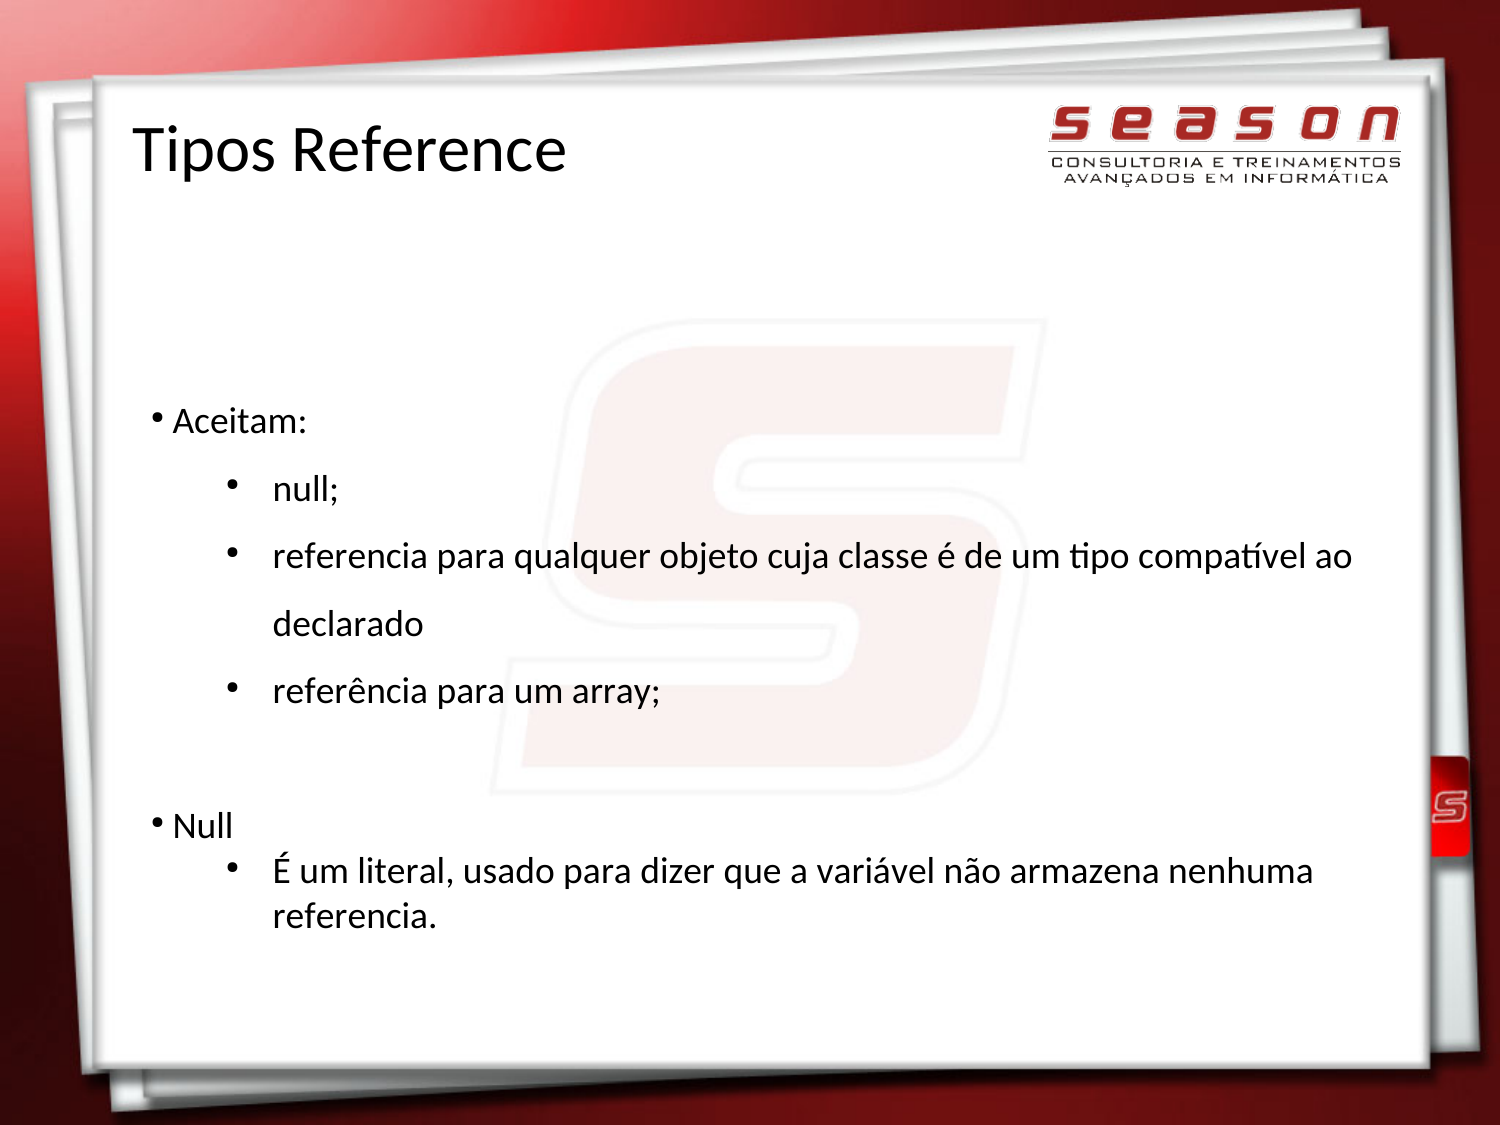

# Tipos Reference
 Aceitam:
null;
referencia para qualquer objeto cuja classe é de um tipo compatível ao declarado
referência para um array;
 Null
É um literal, usado para dizer que a variável não armazena nenhuma referencia.